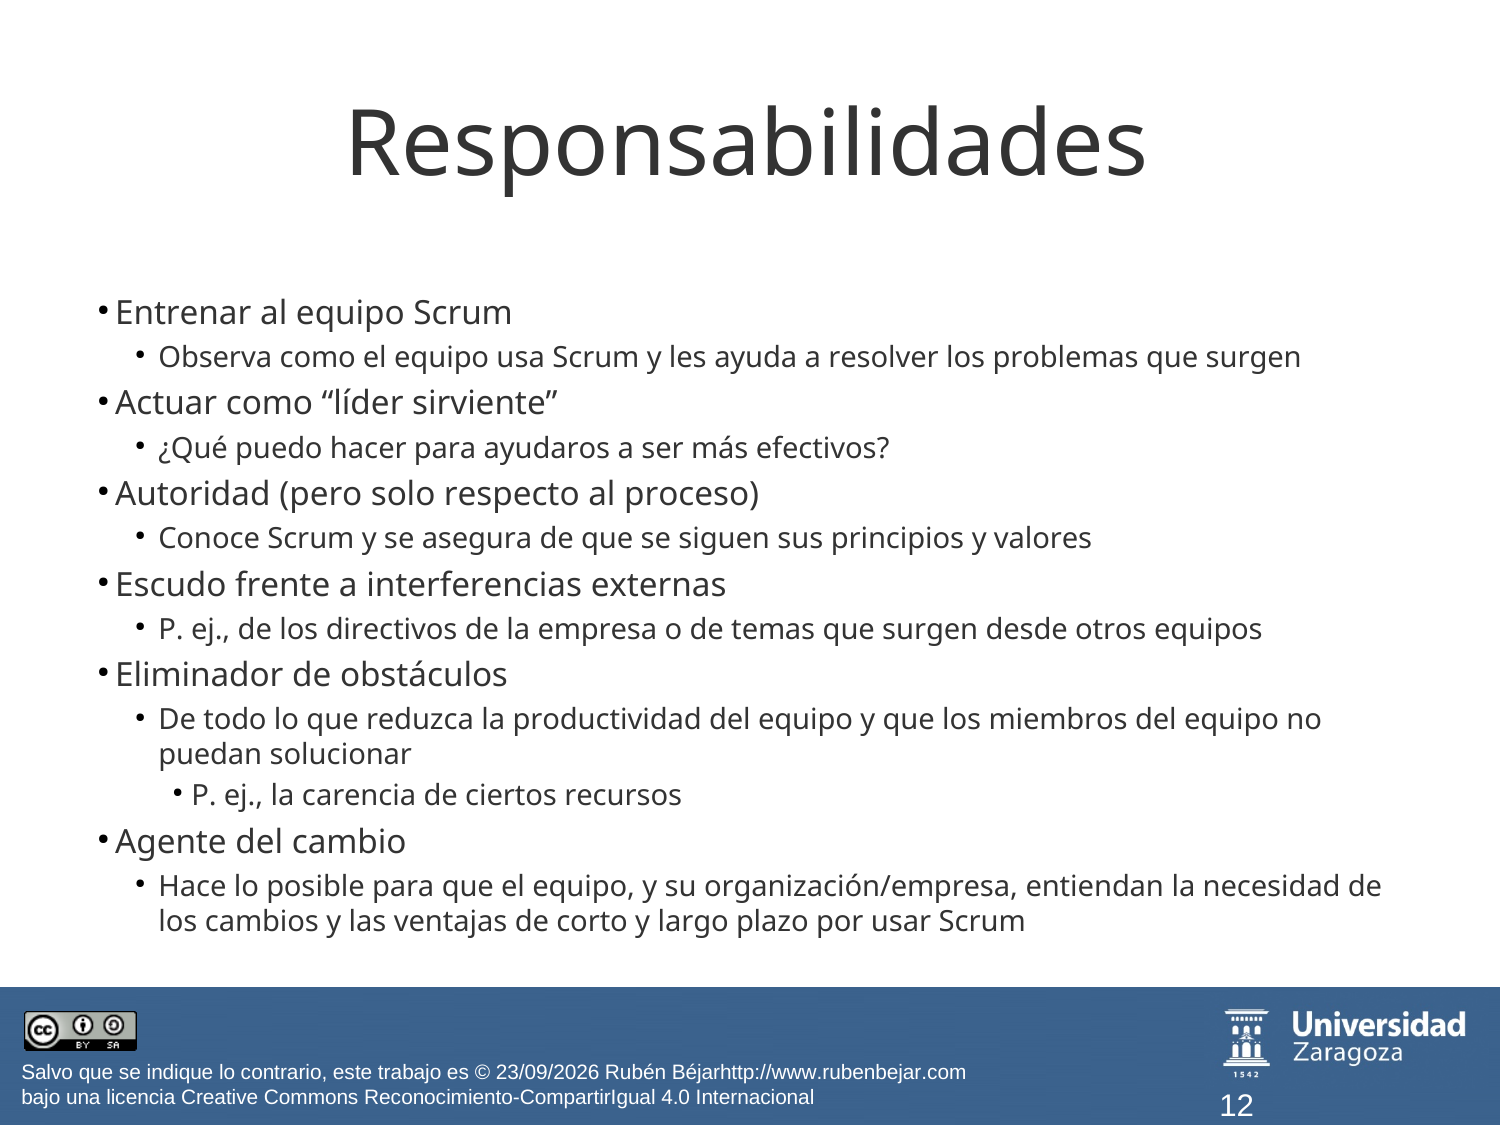

# Responsabilidades
Entrenar al equipo Scrum
Observa como el equipo usa Scrum y les ayuda a resolver los problemas que surgen
Actuar como “líder sirviente”
¿Qué puedo hacer para ayudaros a ser más efectivos?
Autoridad (pero solo respecto al proceso)
Conoce Scrum y se asegura de que se siguen sus principios y valores
Escudo frente a interferencias externas
P. ej., de los directivos de la empresa o de temas que surgen desde otros equipos
Eliminador de obstáculos
De todo lo que reduzca la productividad del equipo y que los miembros del equipo no puedan solucionar
P. ej., la carencia de ciertos recursos
Agente del cambio
Hace lo posible para que el equipo, y su organización/empresa, entiendan la necesidad de los cambios y las ventajas de corto y largo plazo por usar Scrum